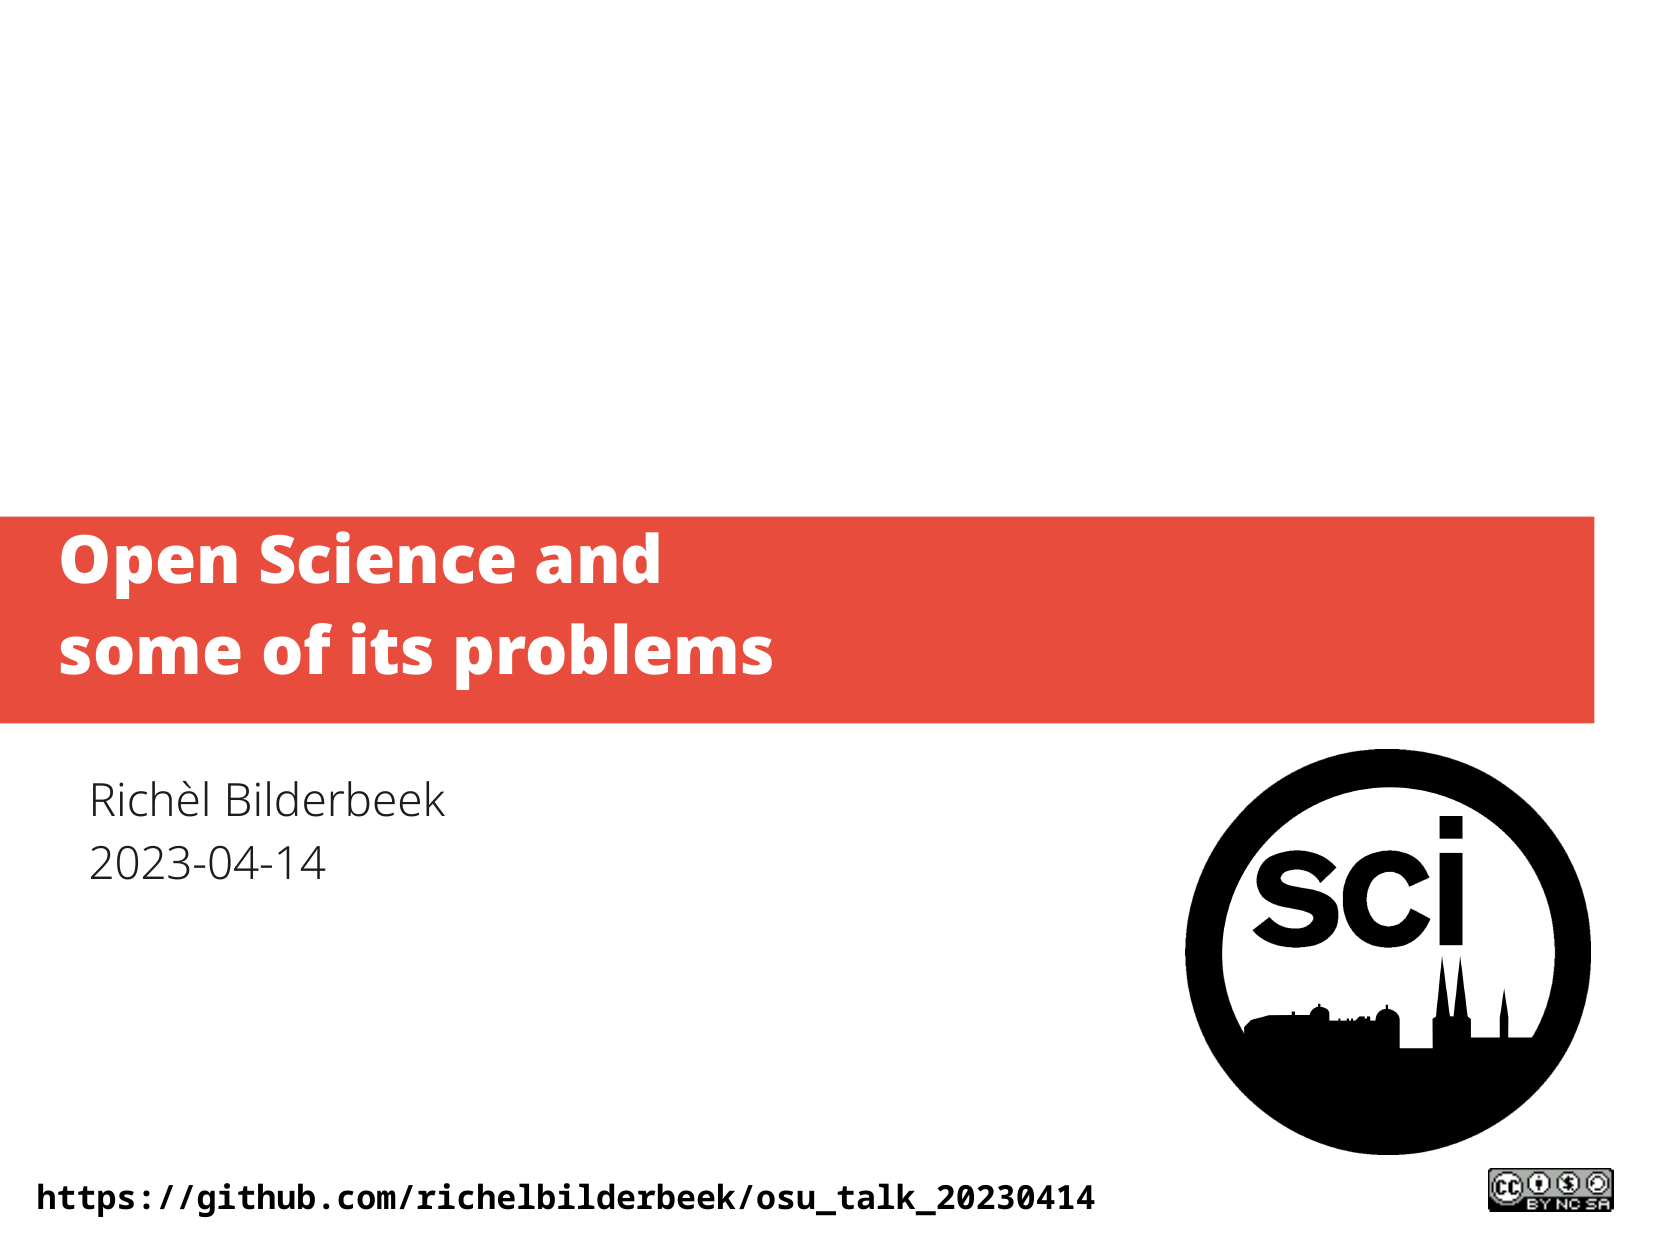

# Open Science and some of its problems
Richèl Bilderbeek
2023-04-14
https://github.com/richelbilderbeek/osu_talk_20230414